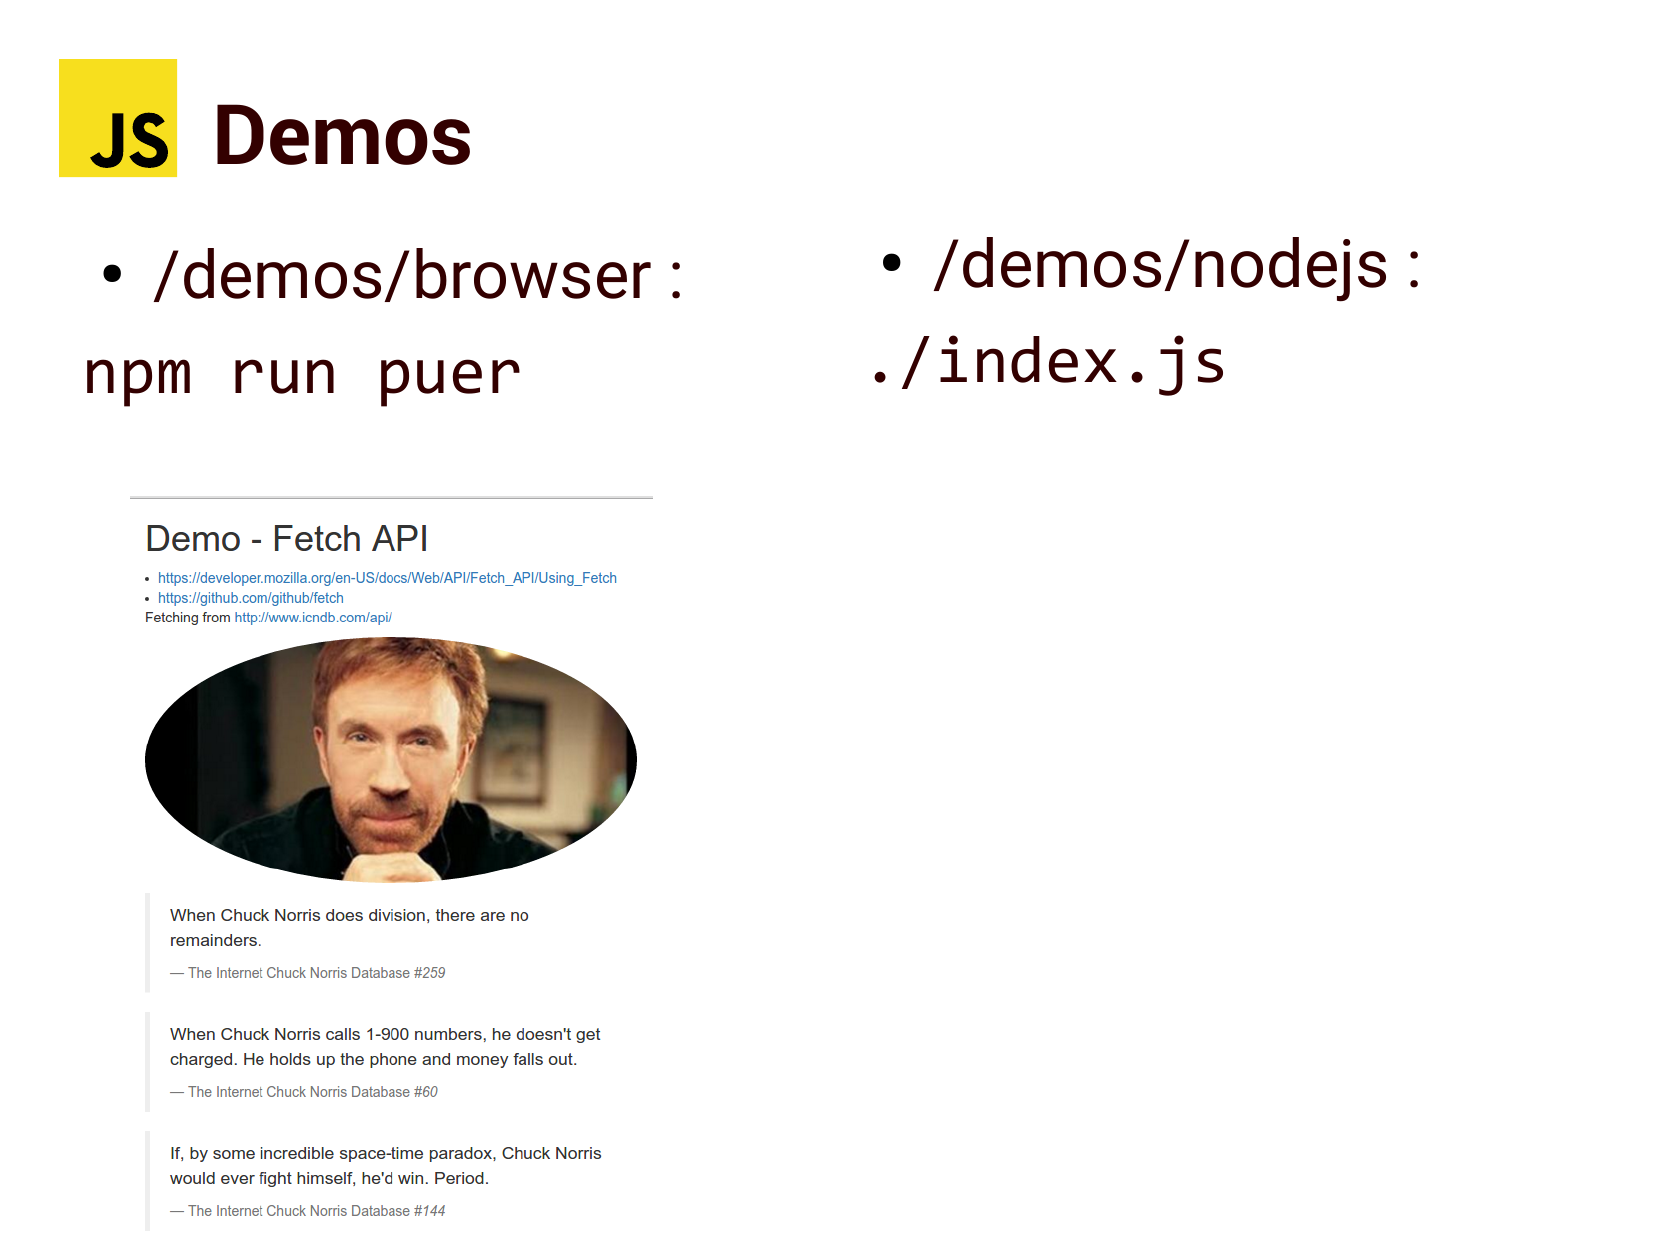

# Demos
/demos/nodejs :
./index.js
/demos/browser :
npm run puer